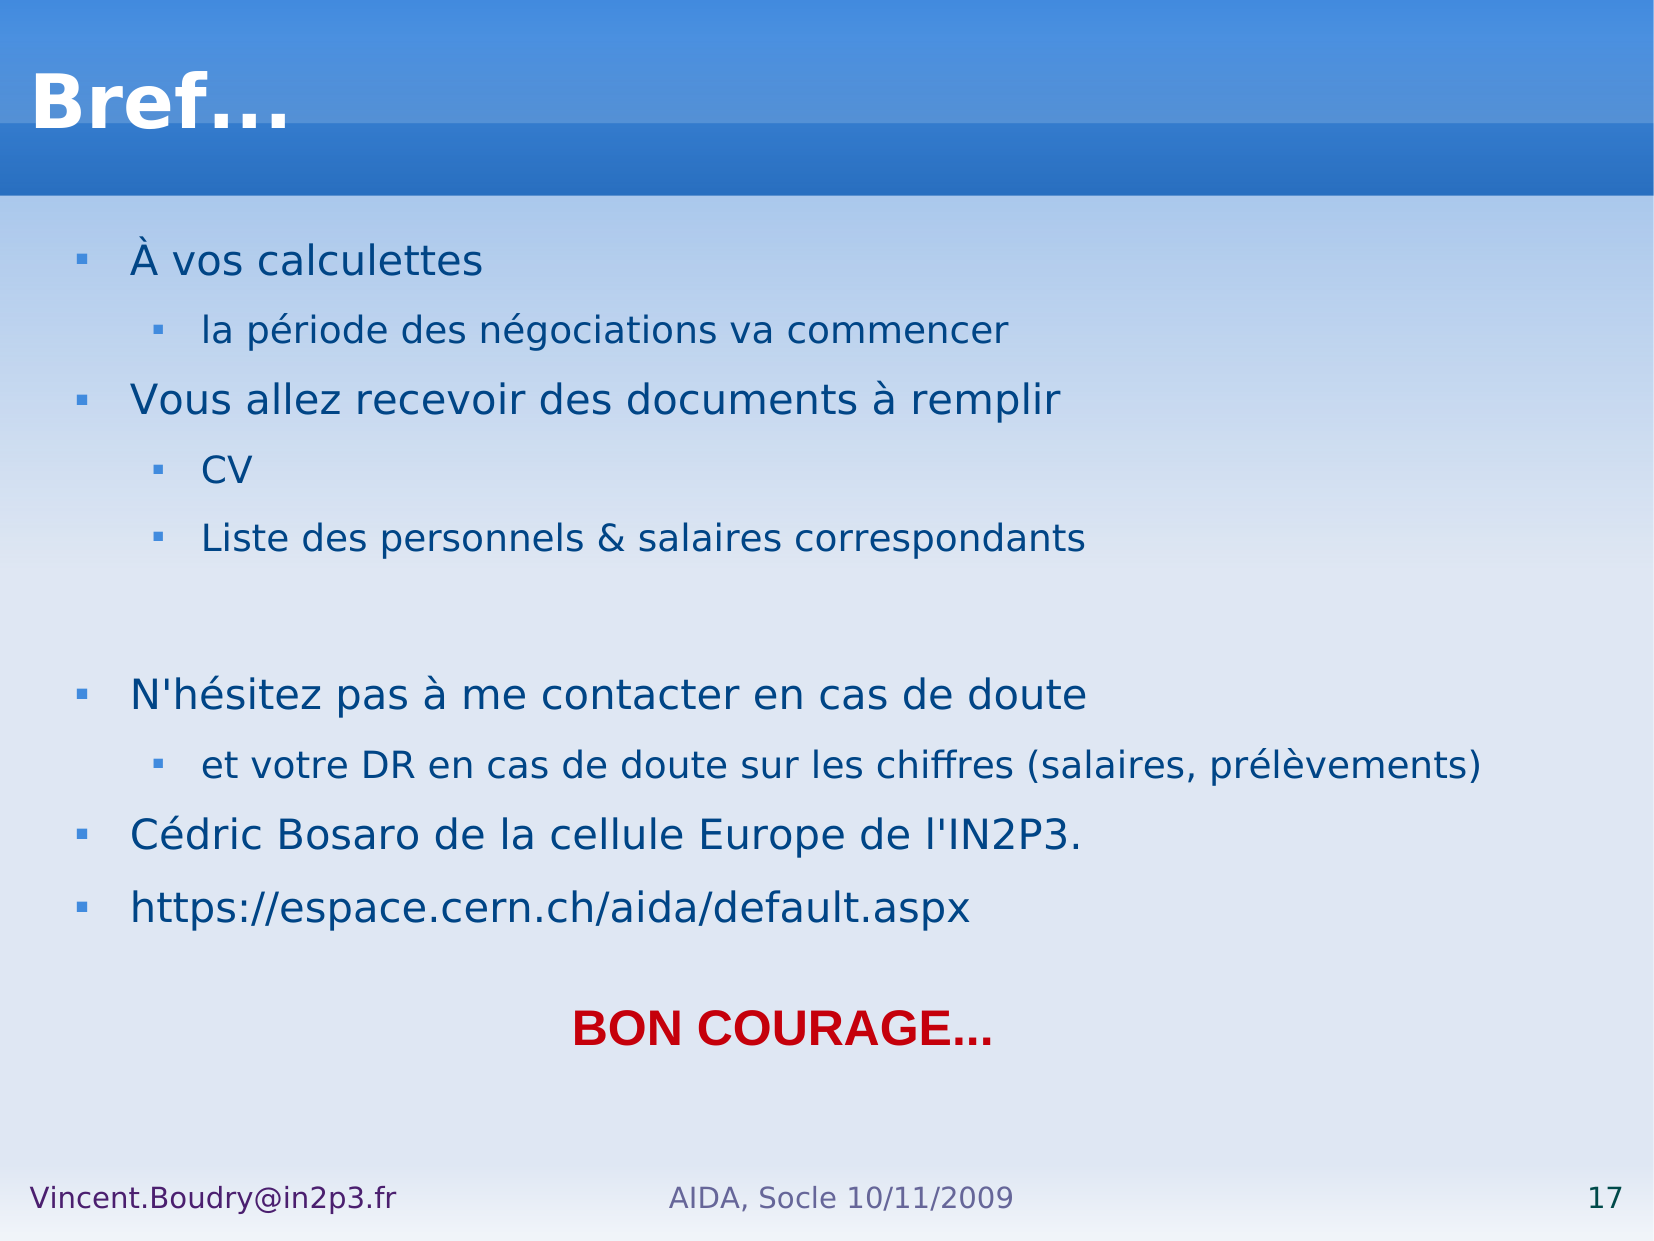

# Bref...
À vos calculettes
la période des négociations va commencer
Vous allez recevoir des documents à remplir
CV
Liste des personnels & salaires correspondants
N'hésitez pas à me contacter en cas de doute
et votre DR en cas de doute sur les chiffres (salaires, prélèvements)
Cédric Bosaro de la cellule Europe de l'IN2P3.
https://espace.cern.ch/aida/default.aspx
BON COURAGE...
AIDA, Socle 10/11/2009
17